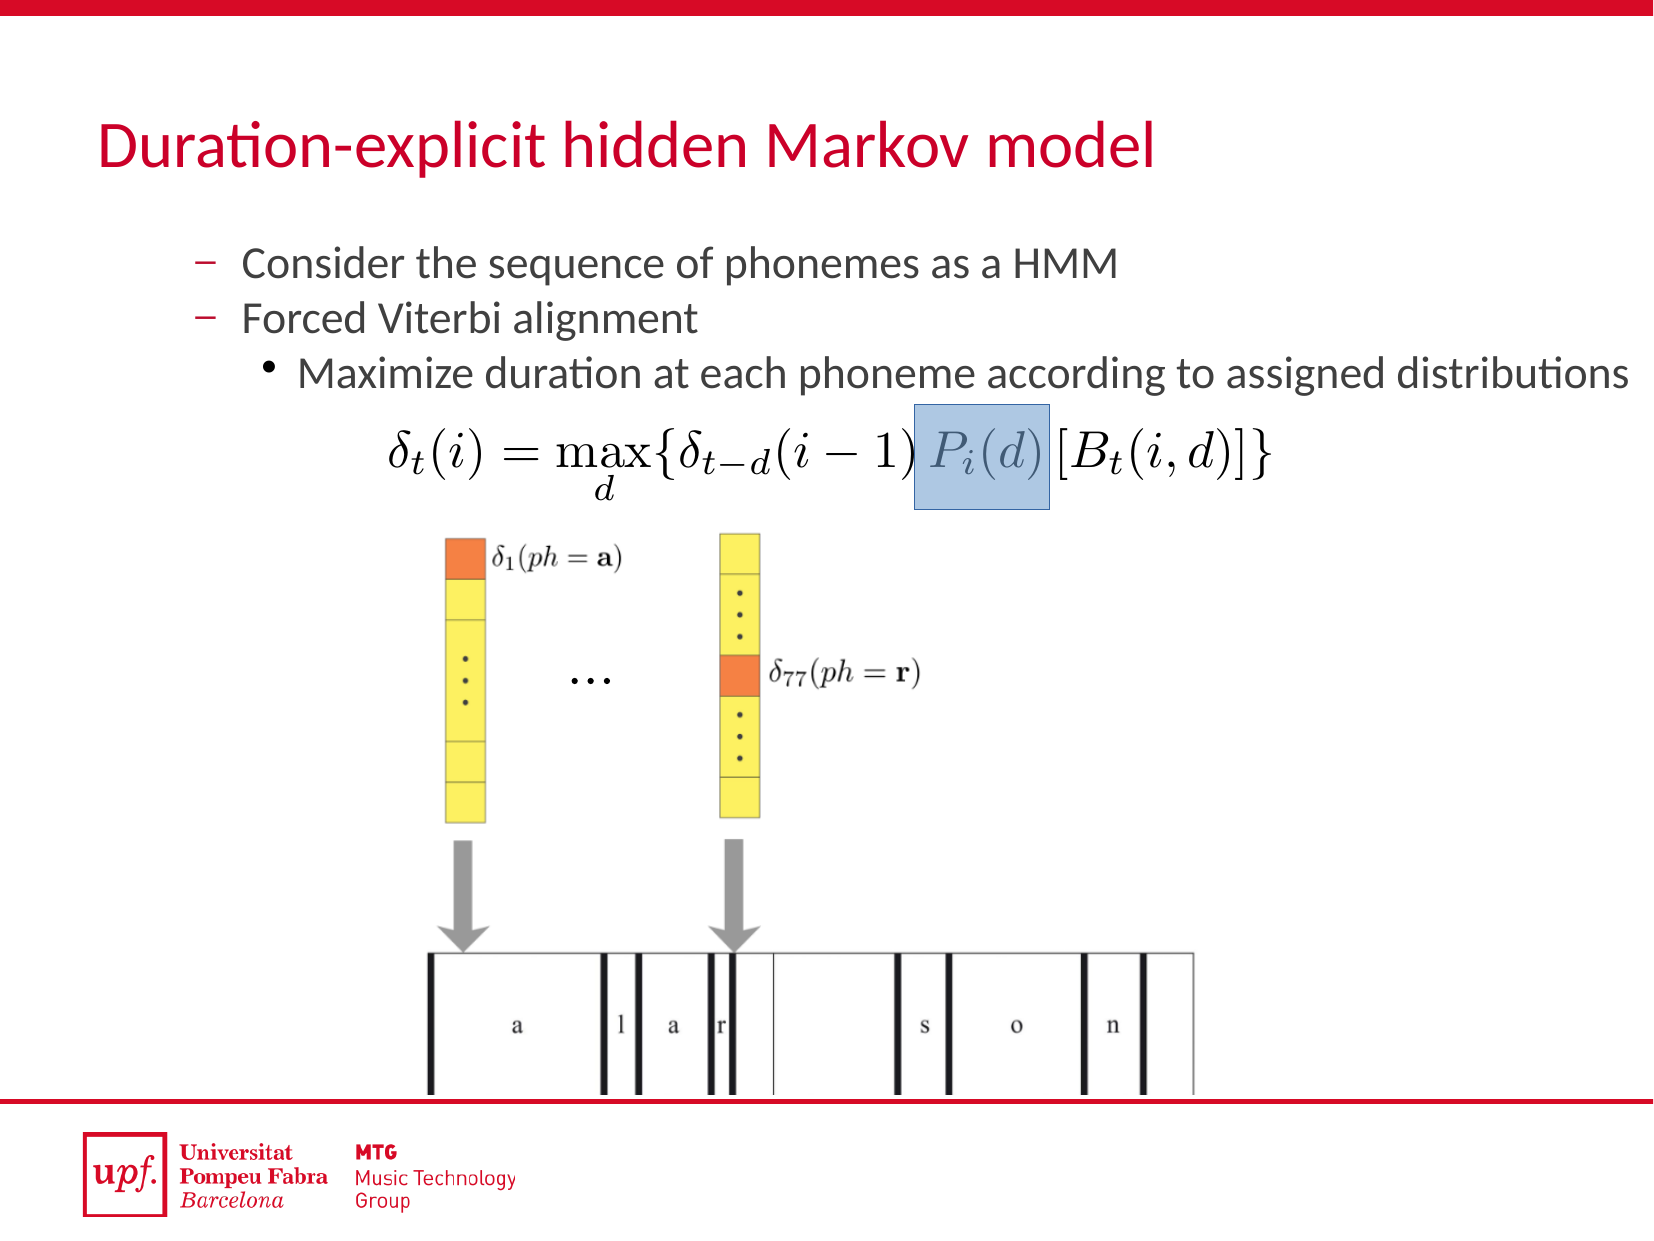

Duration-explicit hidden Markov model
Consider the sequence of phonemes as a HMM
Forced Viterbi alignment
Maximize duration at each phoneme according to assigned distributions